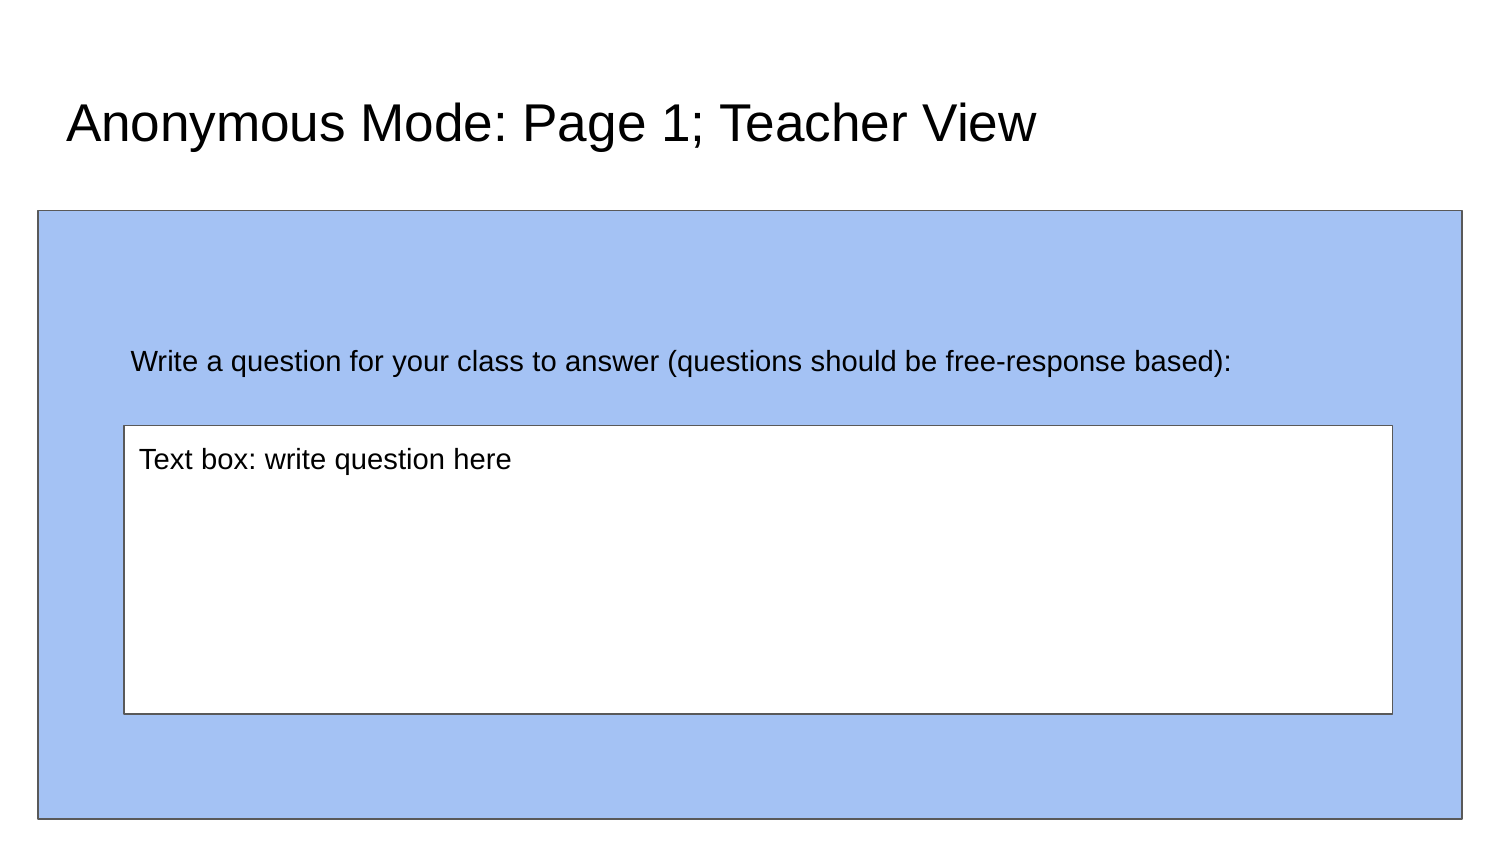

# Anonymous Mode: Page 1; Teacher View
Write a question for your class to answer (questions should be free-response based):
Text box: write question here